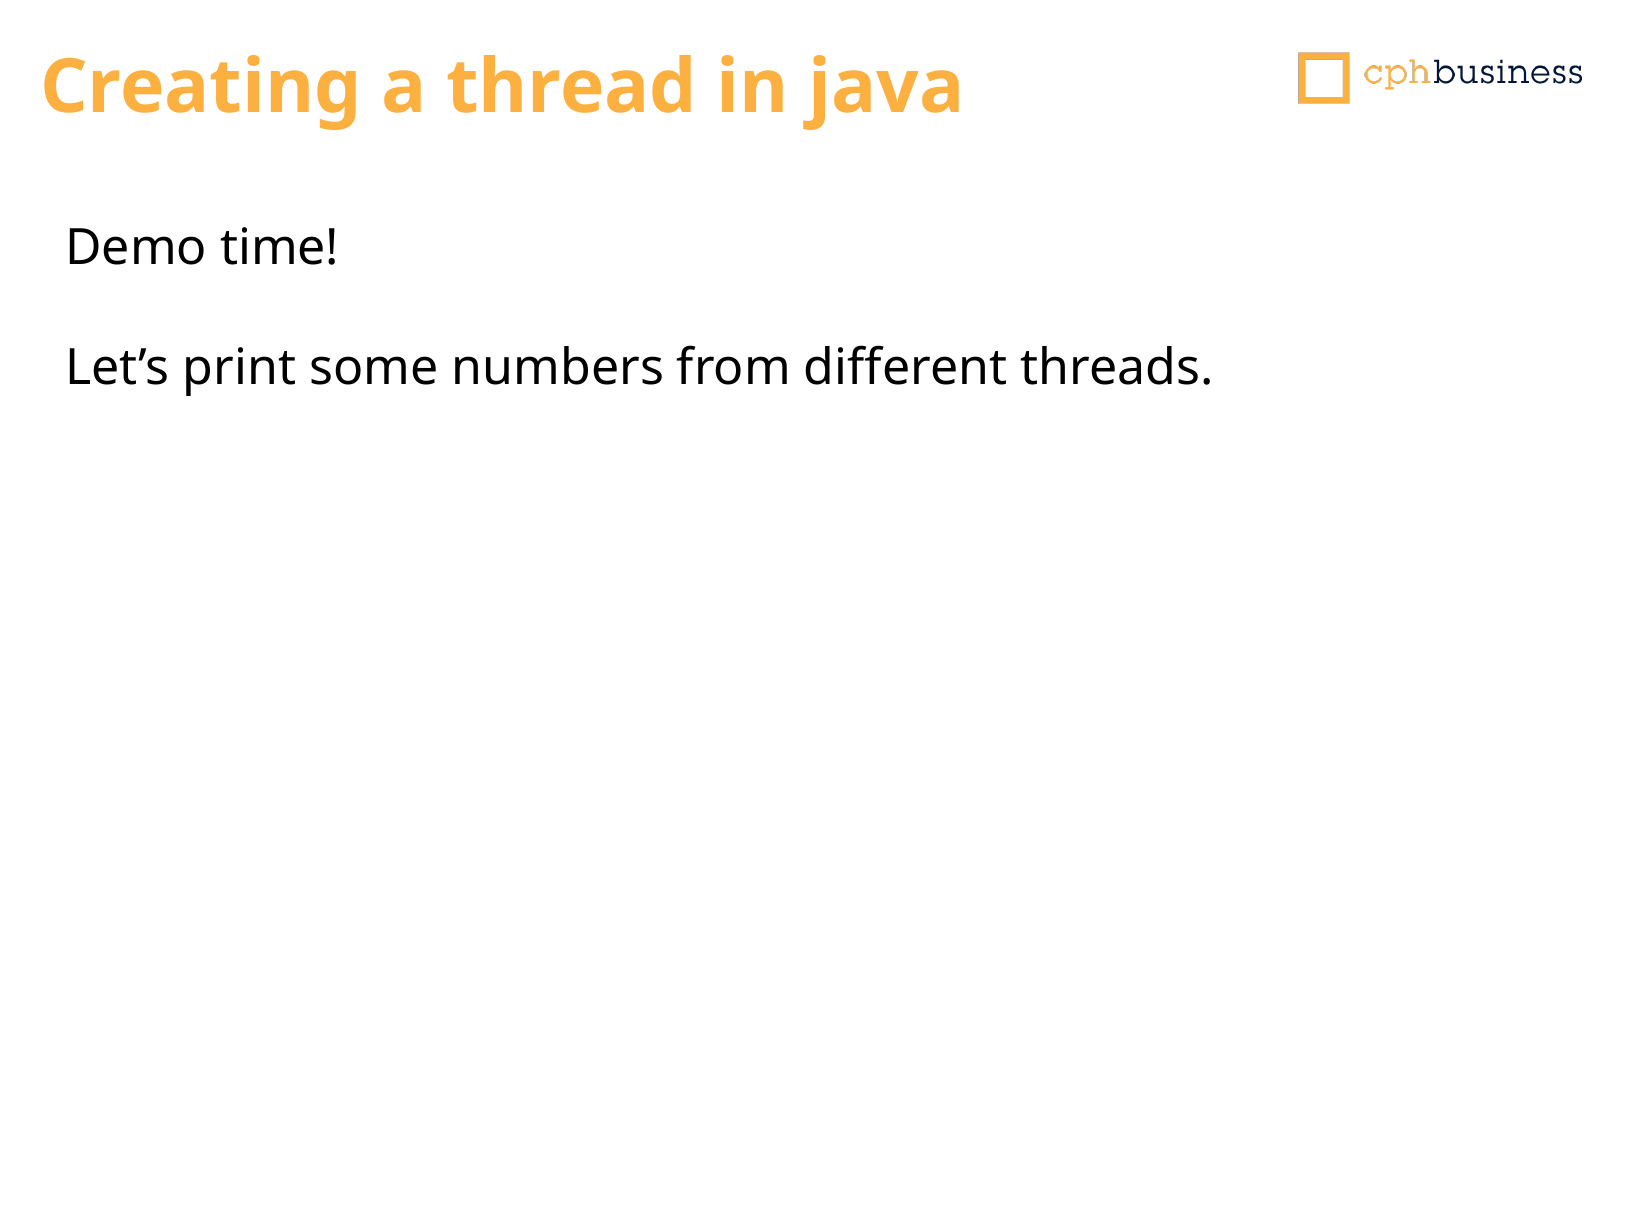

Creating a thread in java
Demo time!
Let’s print some numbers from different threads.